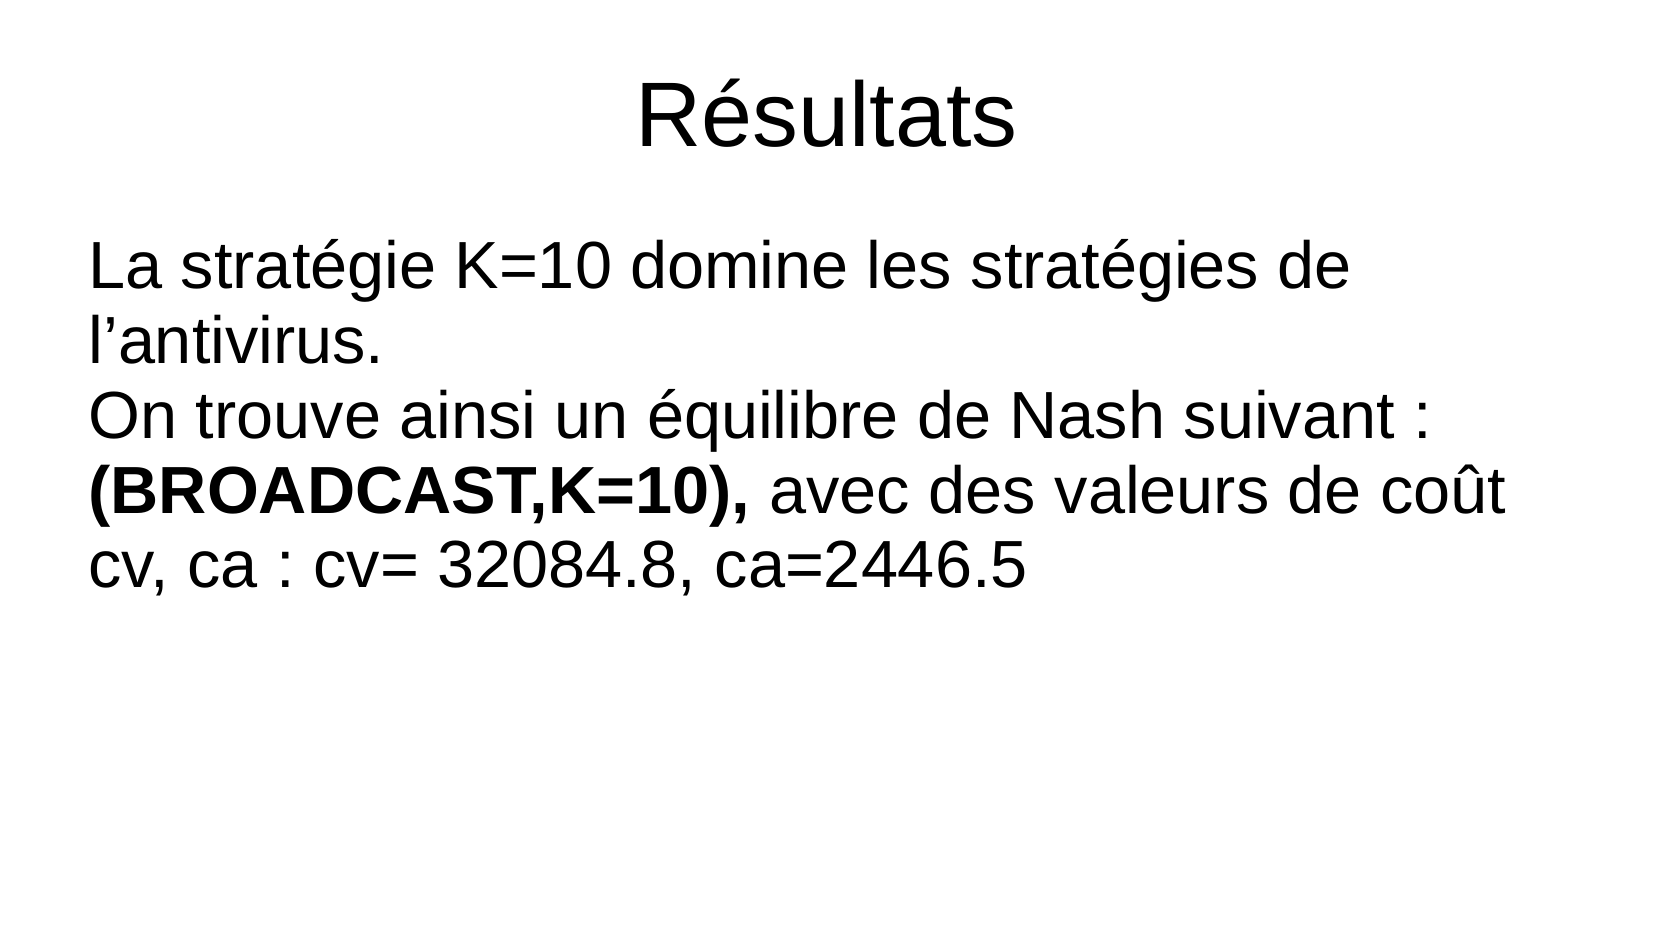

# Résultats
La stratégie K=10 domine les stratégies de l’antivirus.
On trouve ainsi un équilibre de Nash suivant : (BROADCAST,K=10), avec des valeurs de coût cv, ca : cv= 32084.8, ca=2446.5